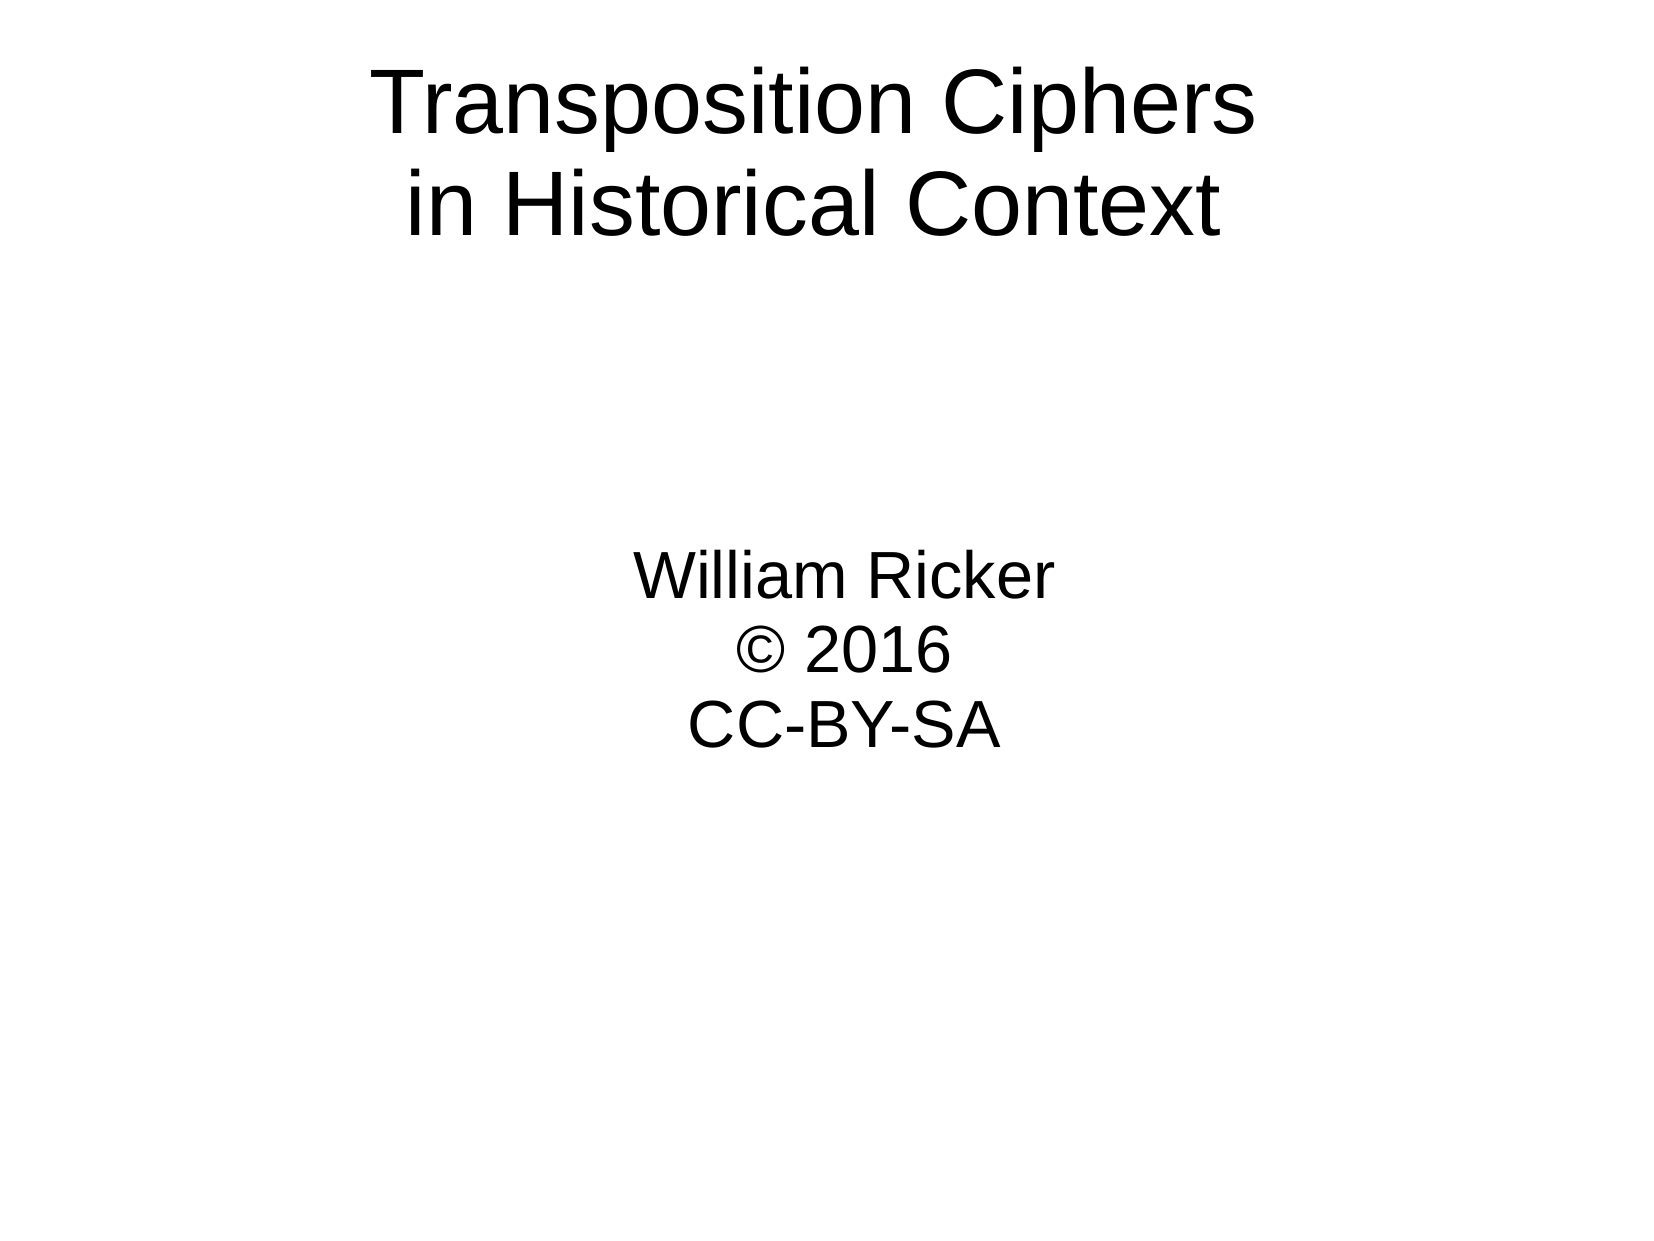

# Transposition Ciphers in Historical Context
William Ricker
© 2016
CC-BY-SA